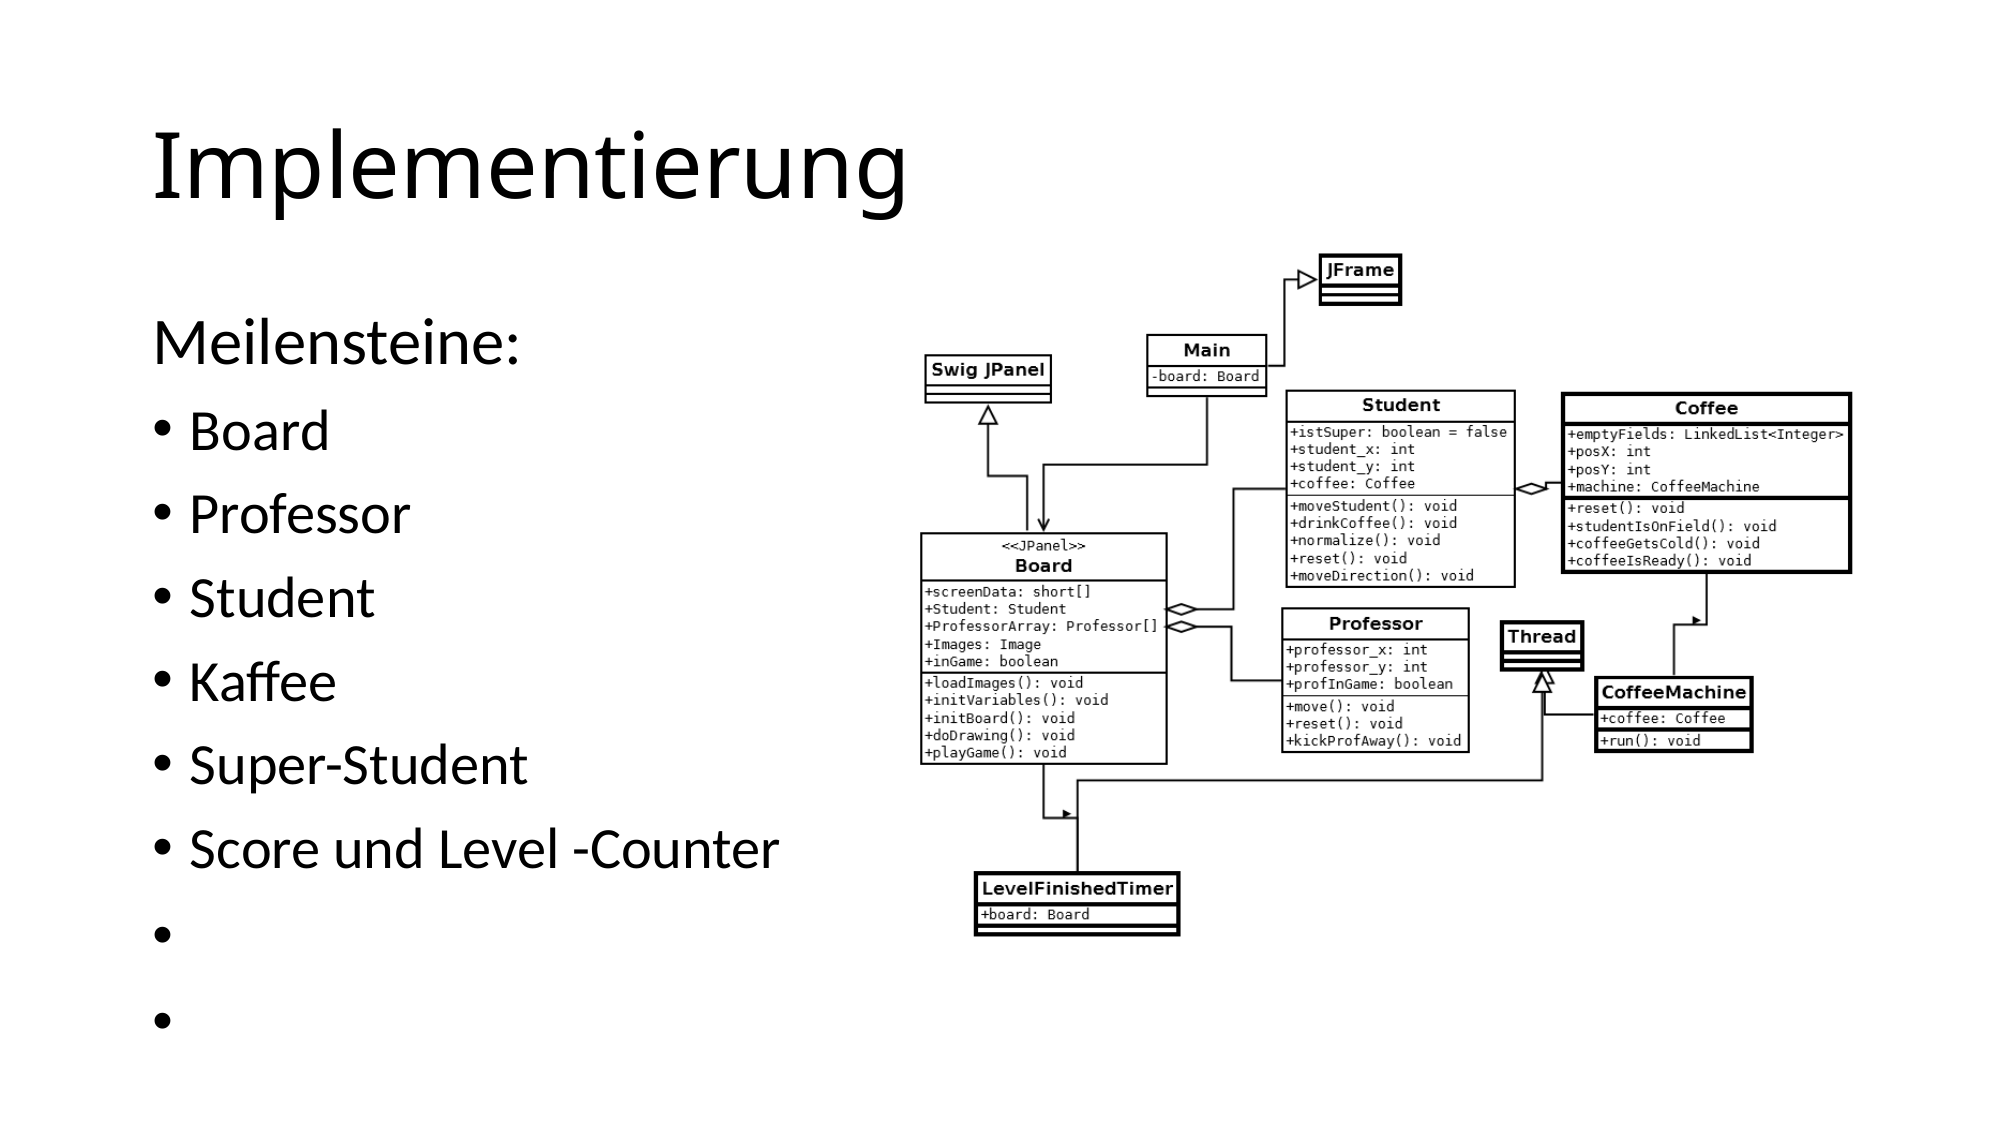

# Implementierung
Meilensteine:
Board
Professor
Student
Kaffee
Super-Student
Score und Level -Counter